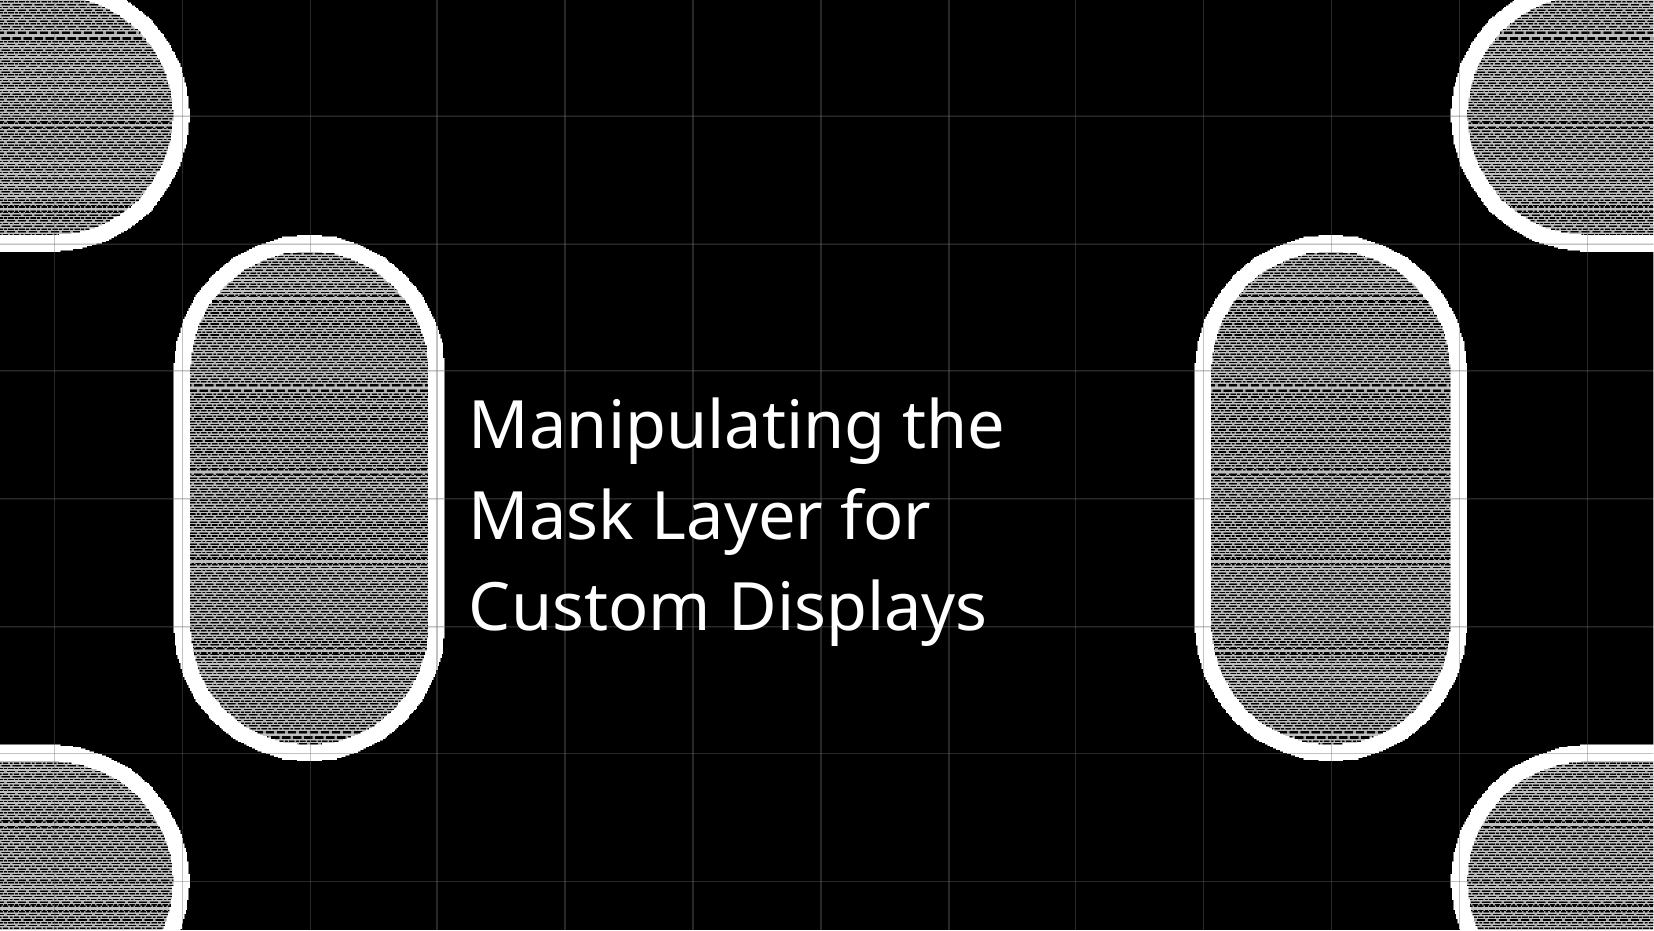

Manipulating the Mask Layer for Custom Displays